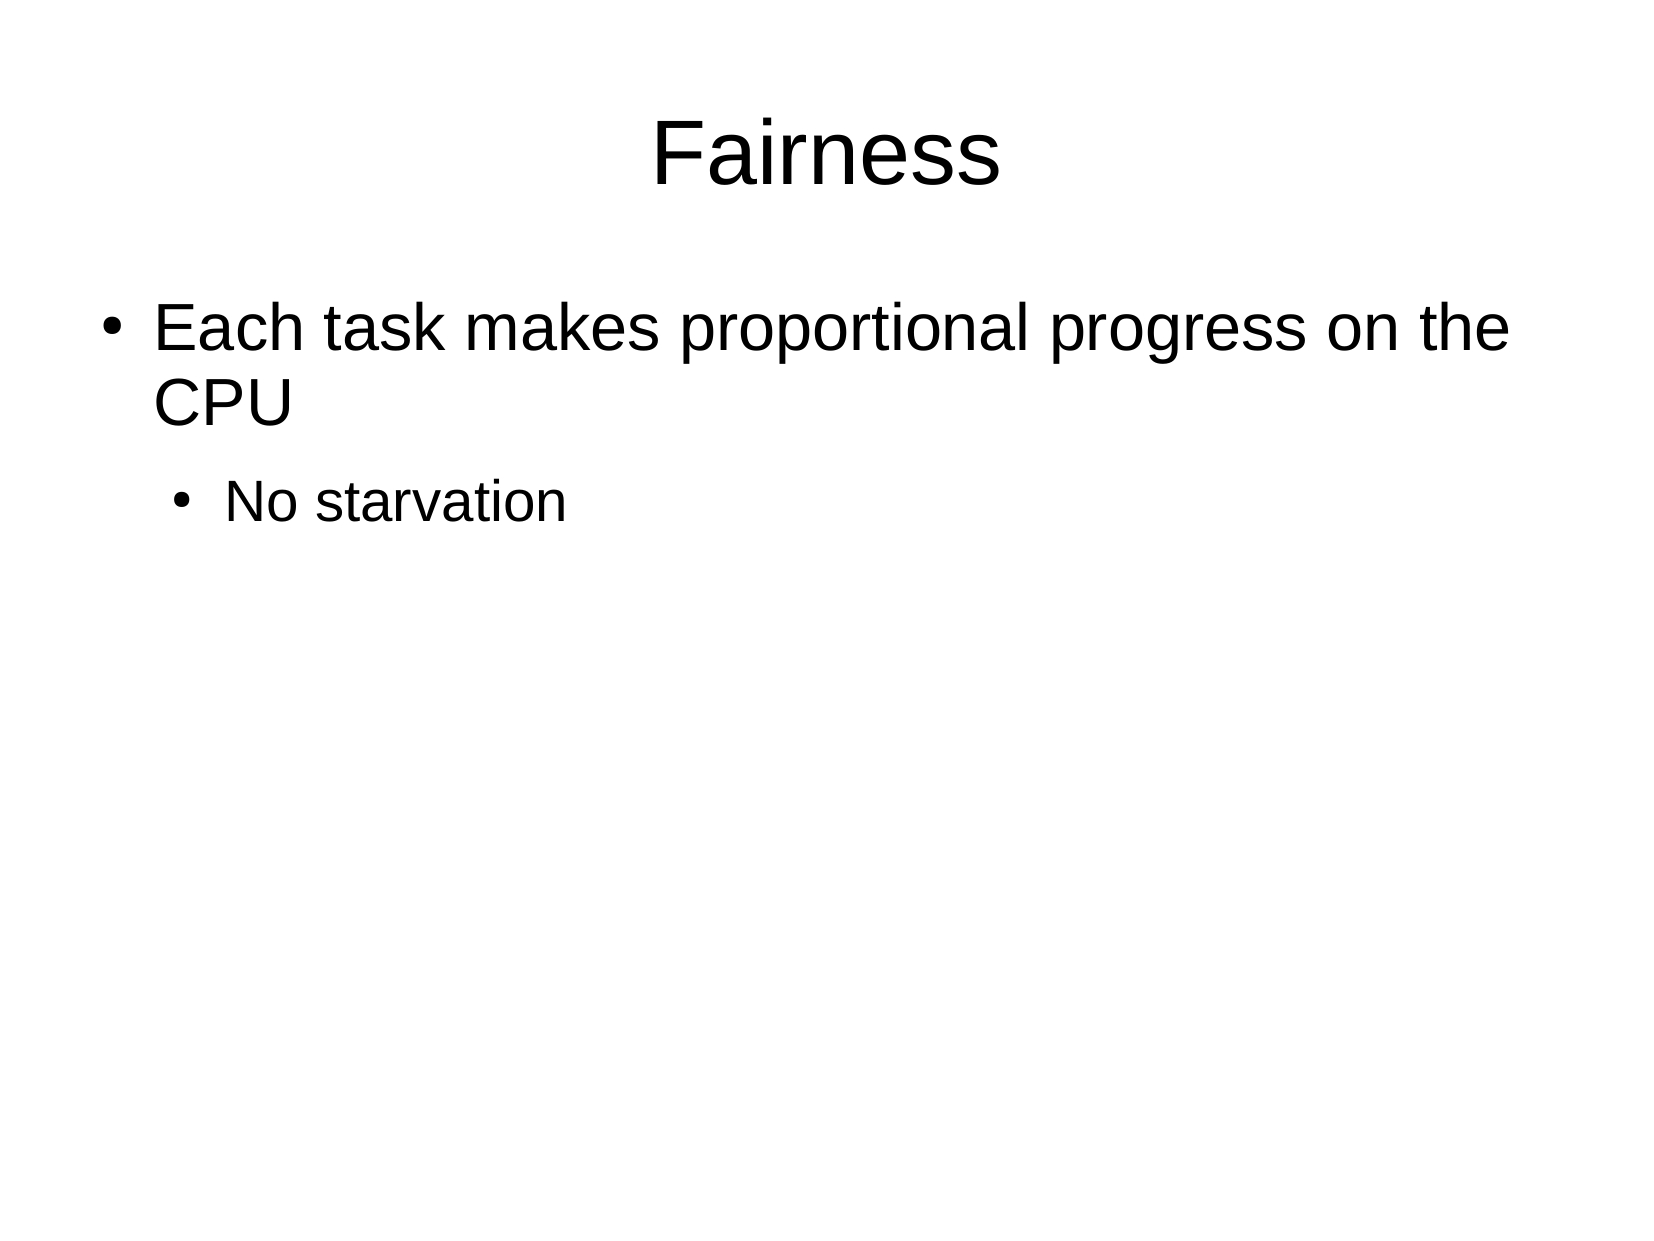

# Fairness
Each task makes proportional progress on the CPU
No starvation